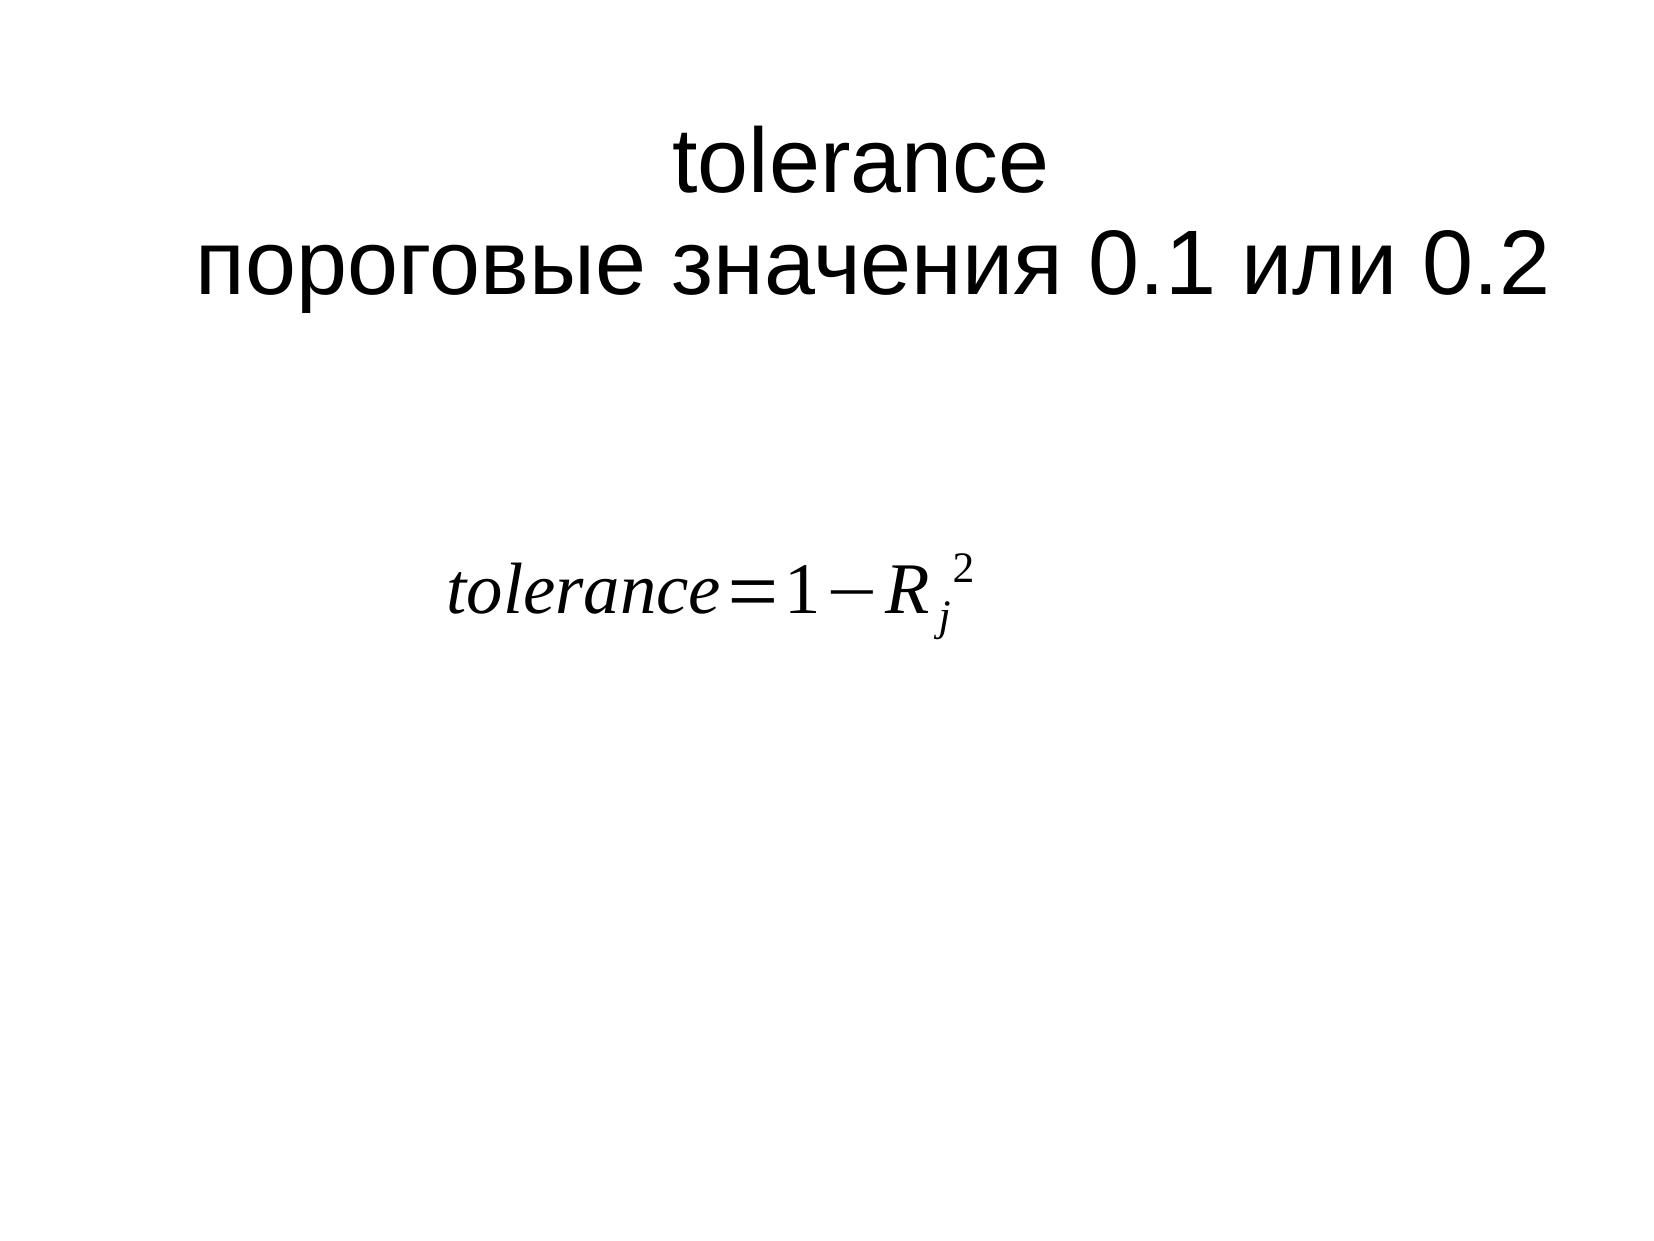

# tolerance пороговые значения 0.1 или 0.2